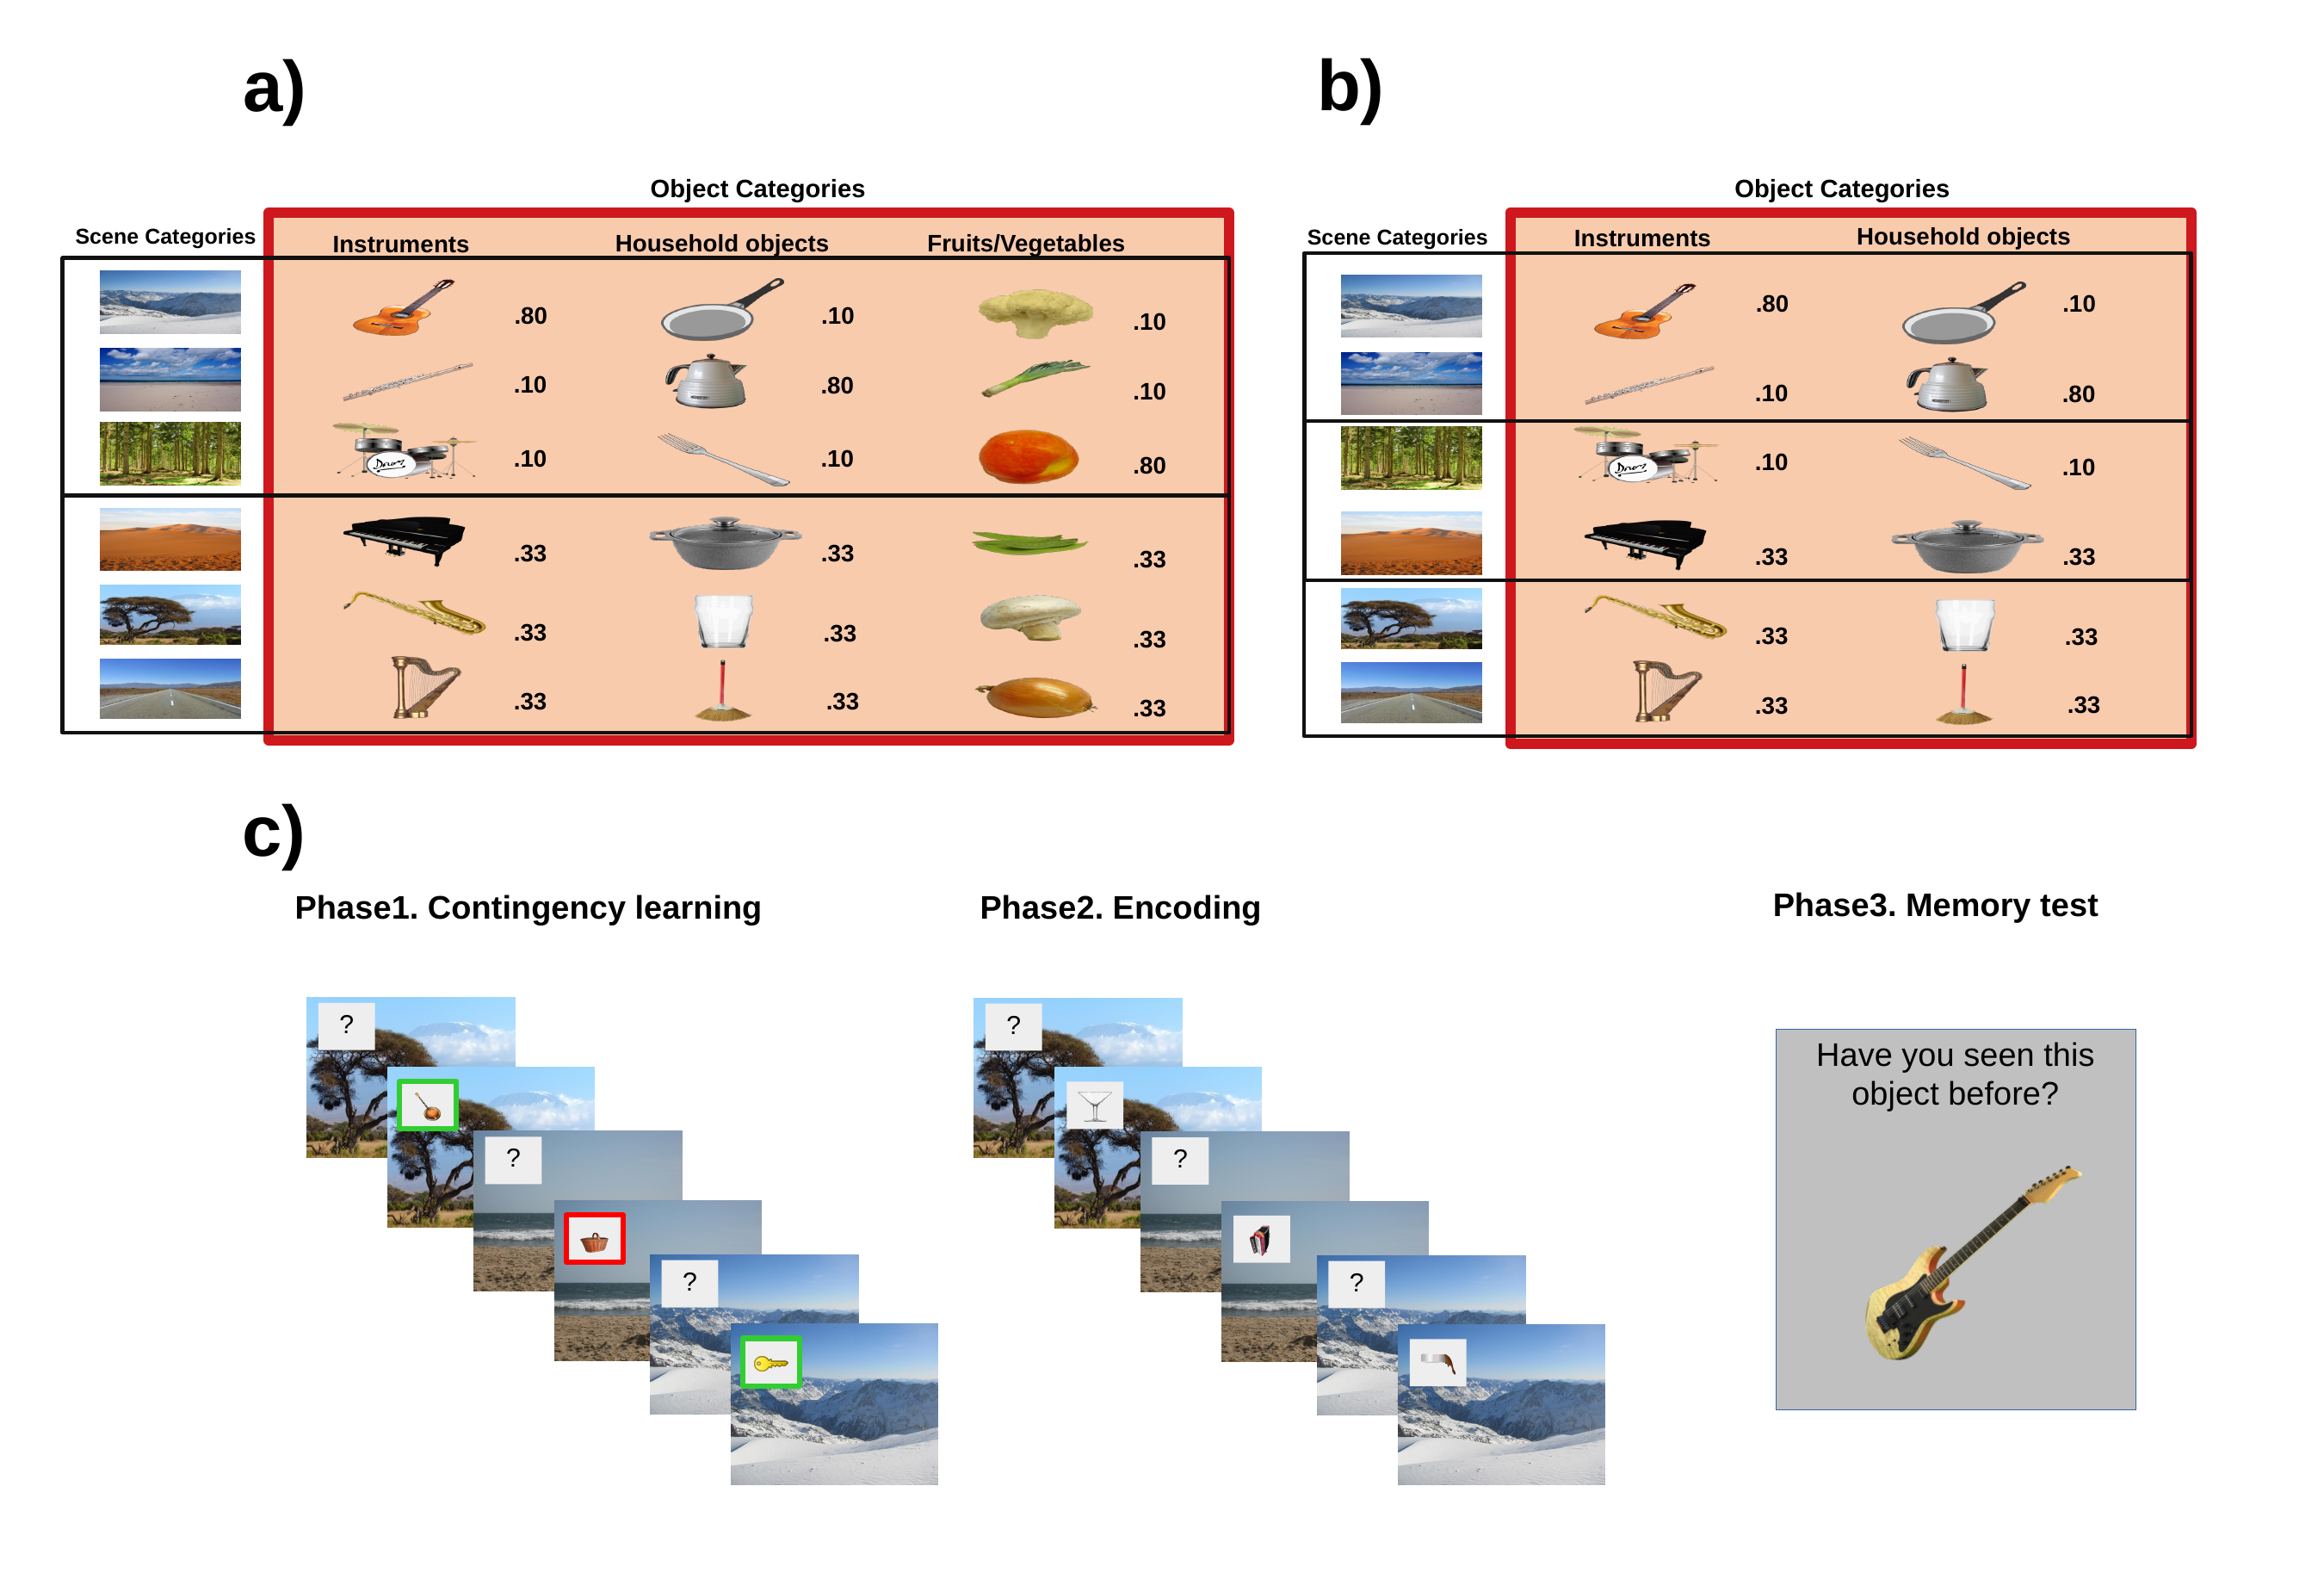

b)
a)
Object Categories
Object Categories
Household objects
Instruments
Scene Categories
Scene Categories
Household objects
Fruits/Vegetables
Instruments
.10
.80
.10
.80
.10
.10
.80
.10
.10
.80
.10
.10
.10
.80
.10
.33
.33
.33
.33
.33
.33
.33
.33
.33
.33
.33
.33
.33
.33
.33
c)
Phase3. Memory test
Phase2. Encoding
Phase1. Contingency learning
?
?
Have you seen this object before?
?
?
?
?